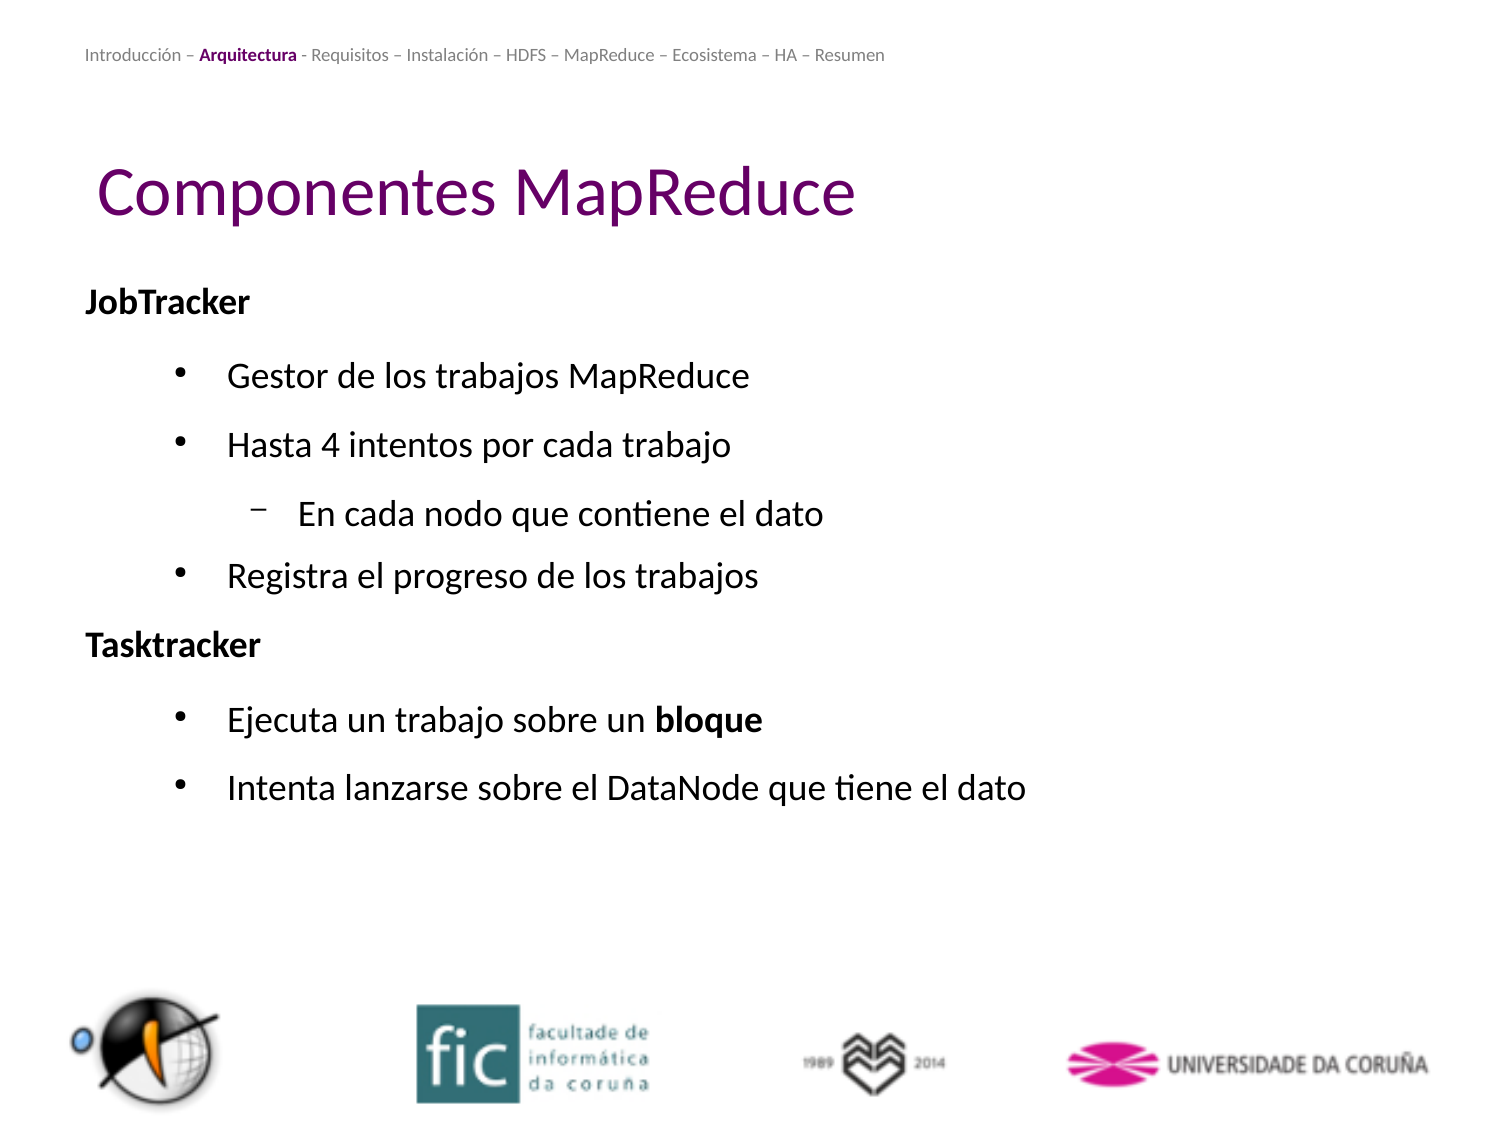

Introducción – Arquitectura - Requisitos – Instalación – HDFS – MapReduce – Ecosistema – HA – Resumen
# Componentes MapReduce
JobTracker
Gestor de los trabajos MapReduce
Hasta 4 intentos por cada trabajo
En cada nodo que contiene el dato
Registra el progreso de los trabajos
Tasktracker
Ejecuta un trabajo sobre un bloque
Intenta lanzarse sobre el DataNode que tiene el dato